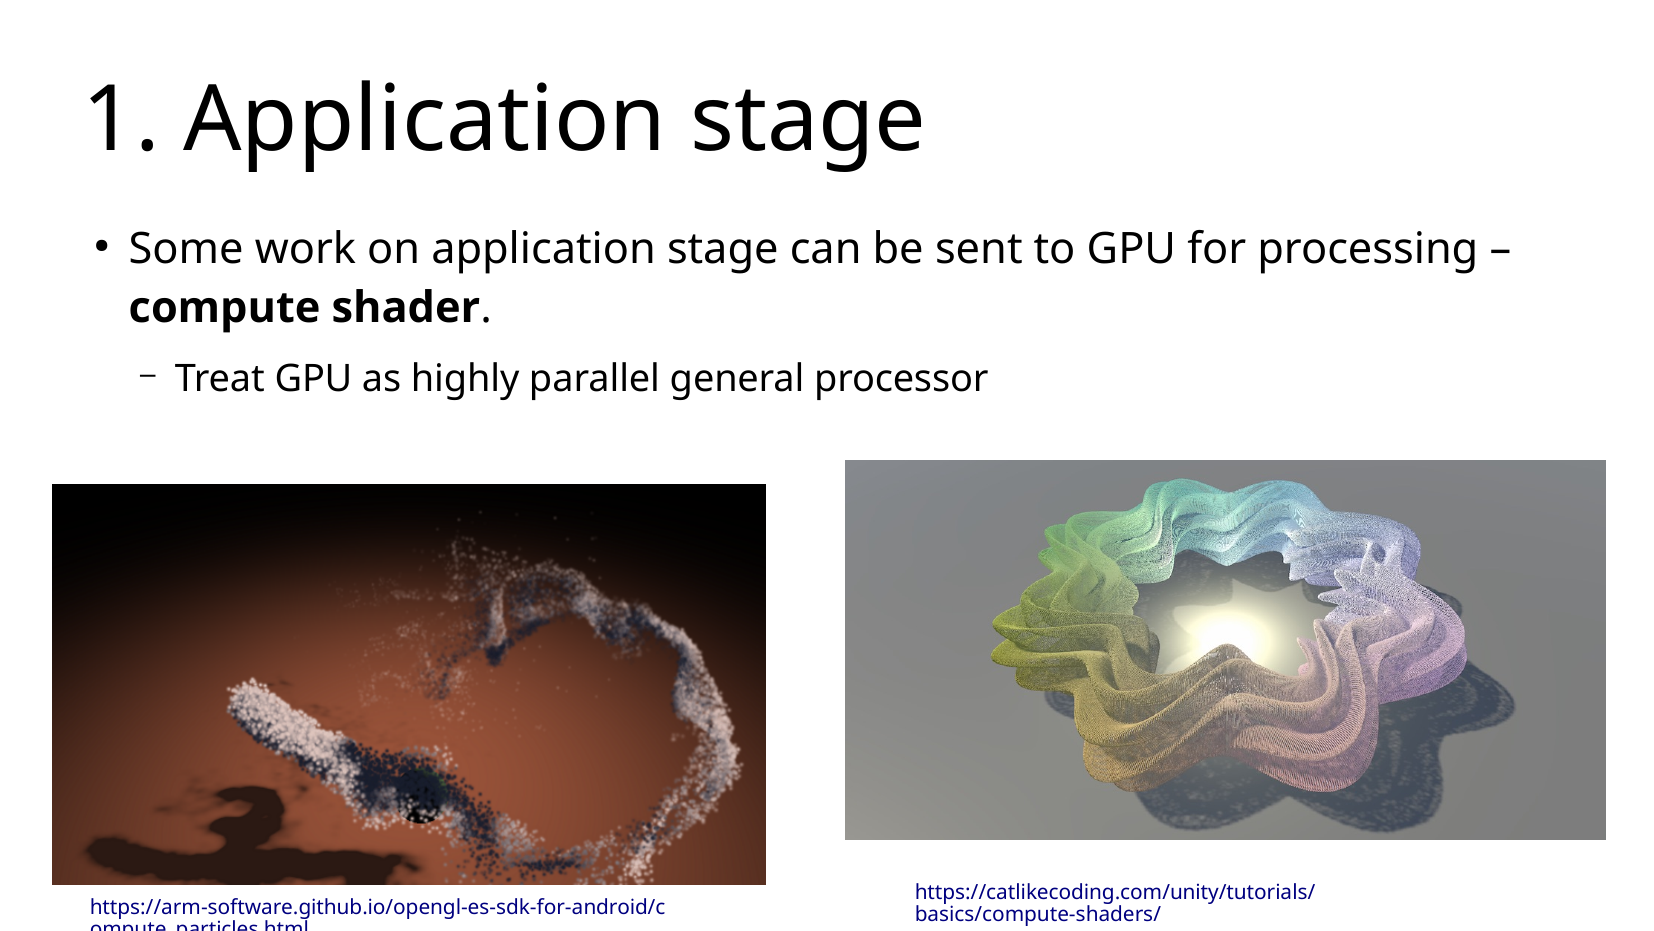

# 1. Application stage
Some work on application stage can be sent to GPU for processing – compute shader.
Treat GPU as highly parallel general processor
https://catlikecoding.com/unity/tutorials/basics/compute-shaders/
https://arm-software.github.io/opengl-es-sdk-for-android/compute_particles.html